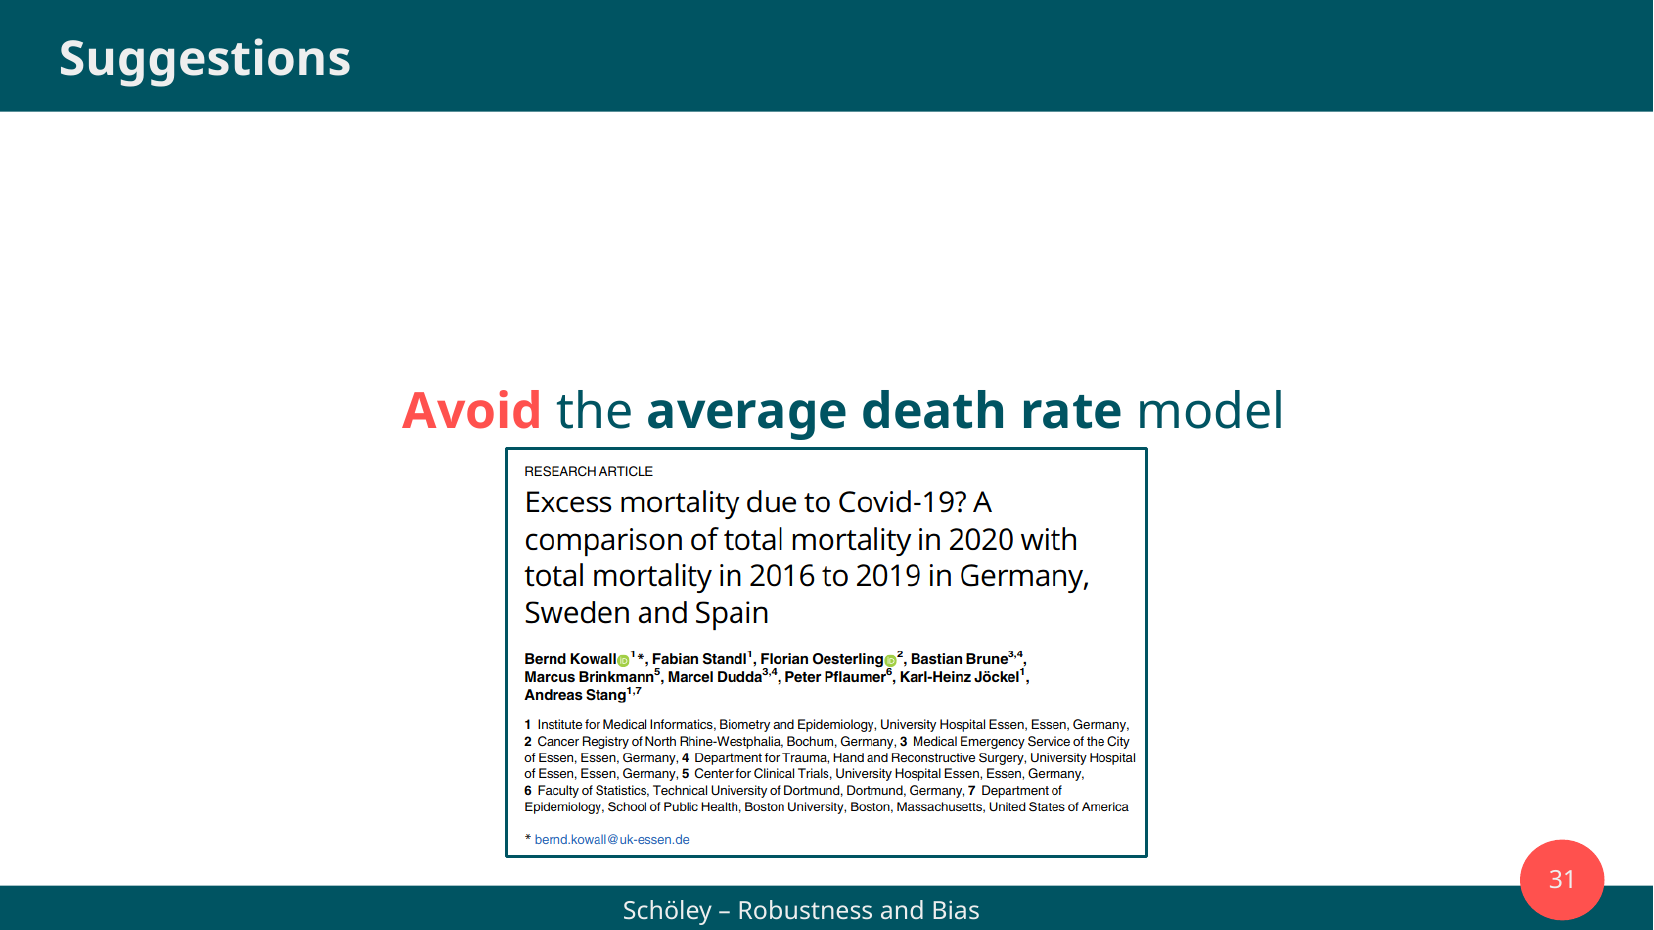

# Suggestions
Avoid the average death rate model
31
Schöley – Robustness and Bias